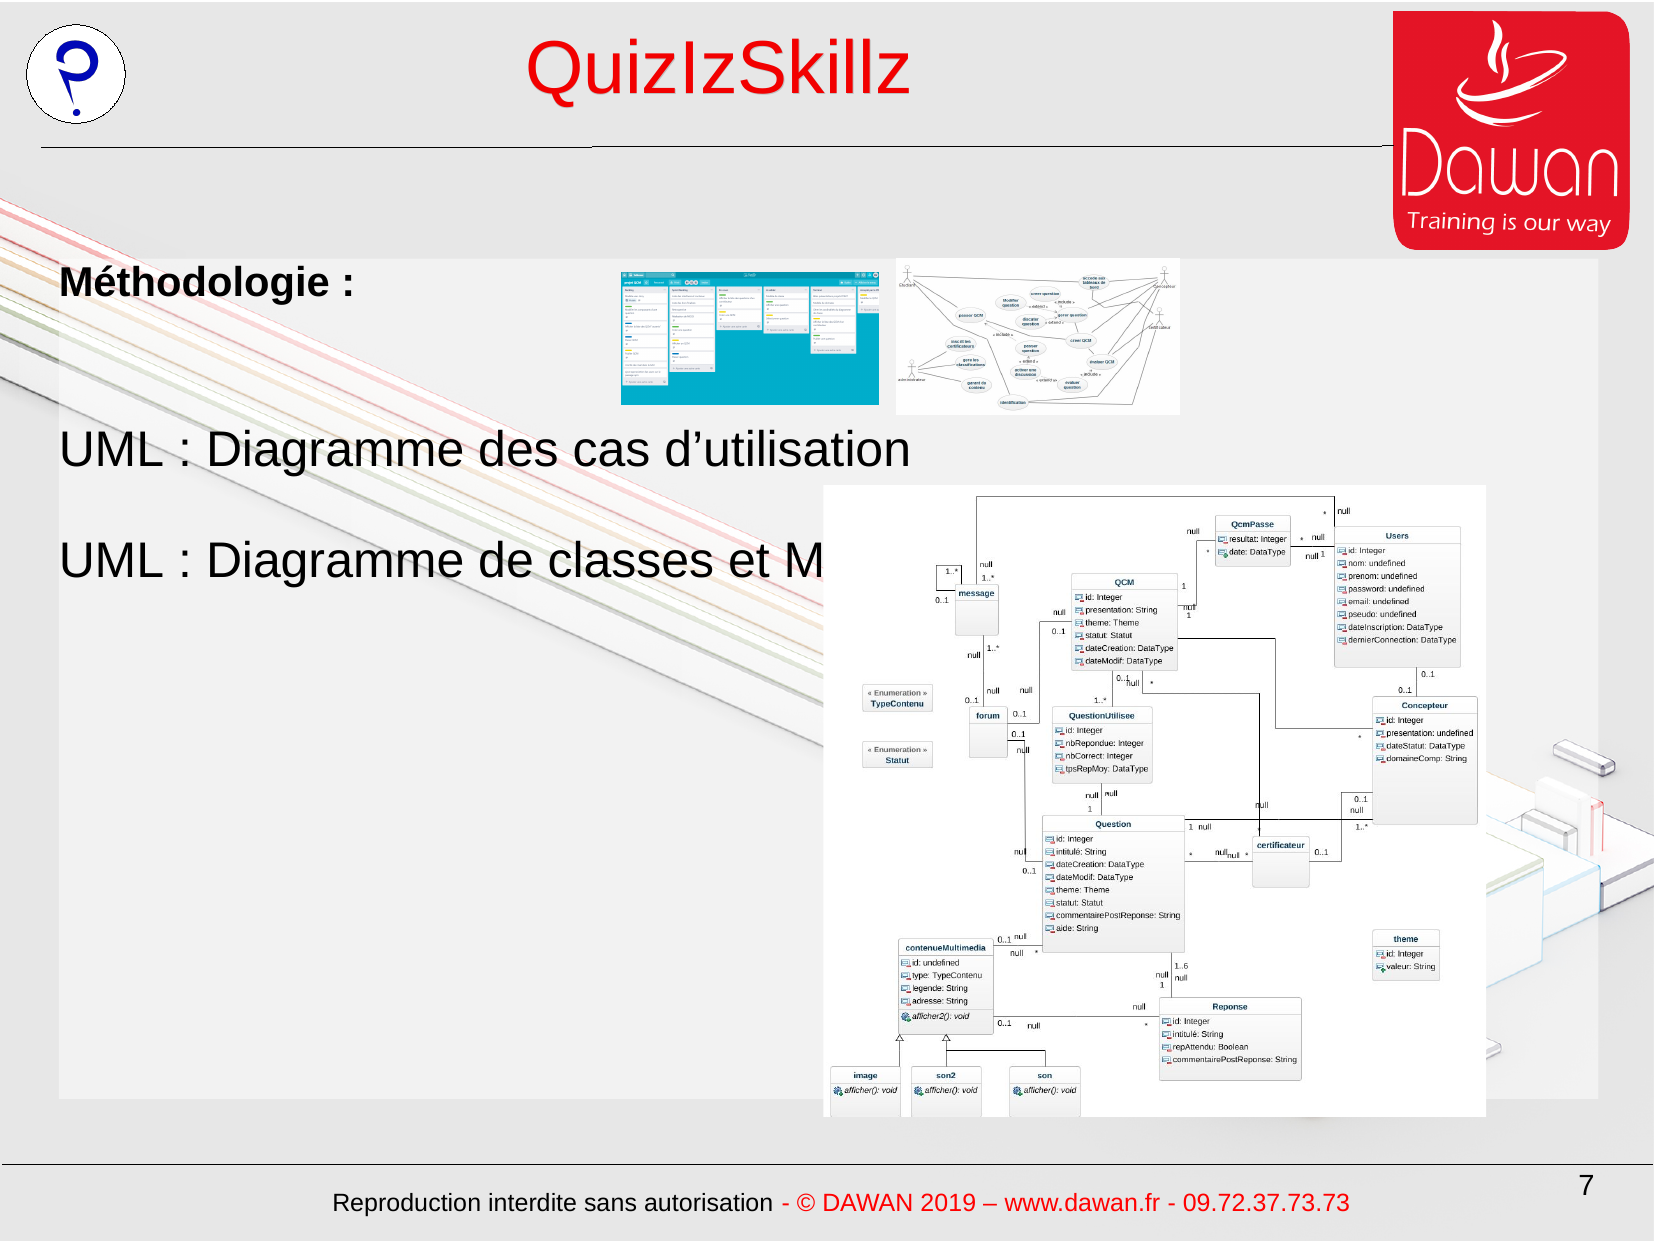

# QuizIzSkillz
Méthodologie :
UML : Diagramme des cas d’utilisation
UML : Diagramme de classes et MCD
7